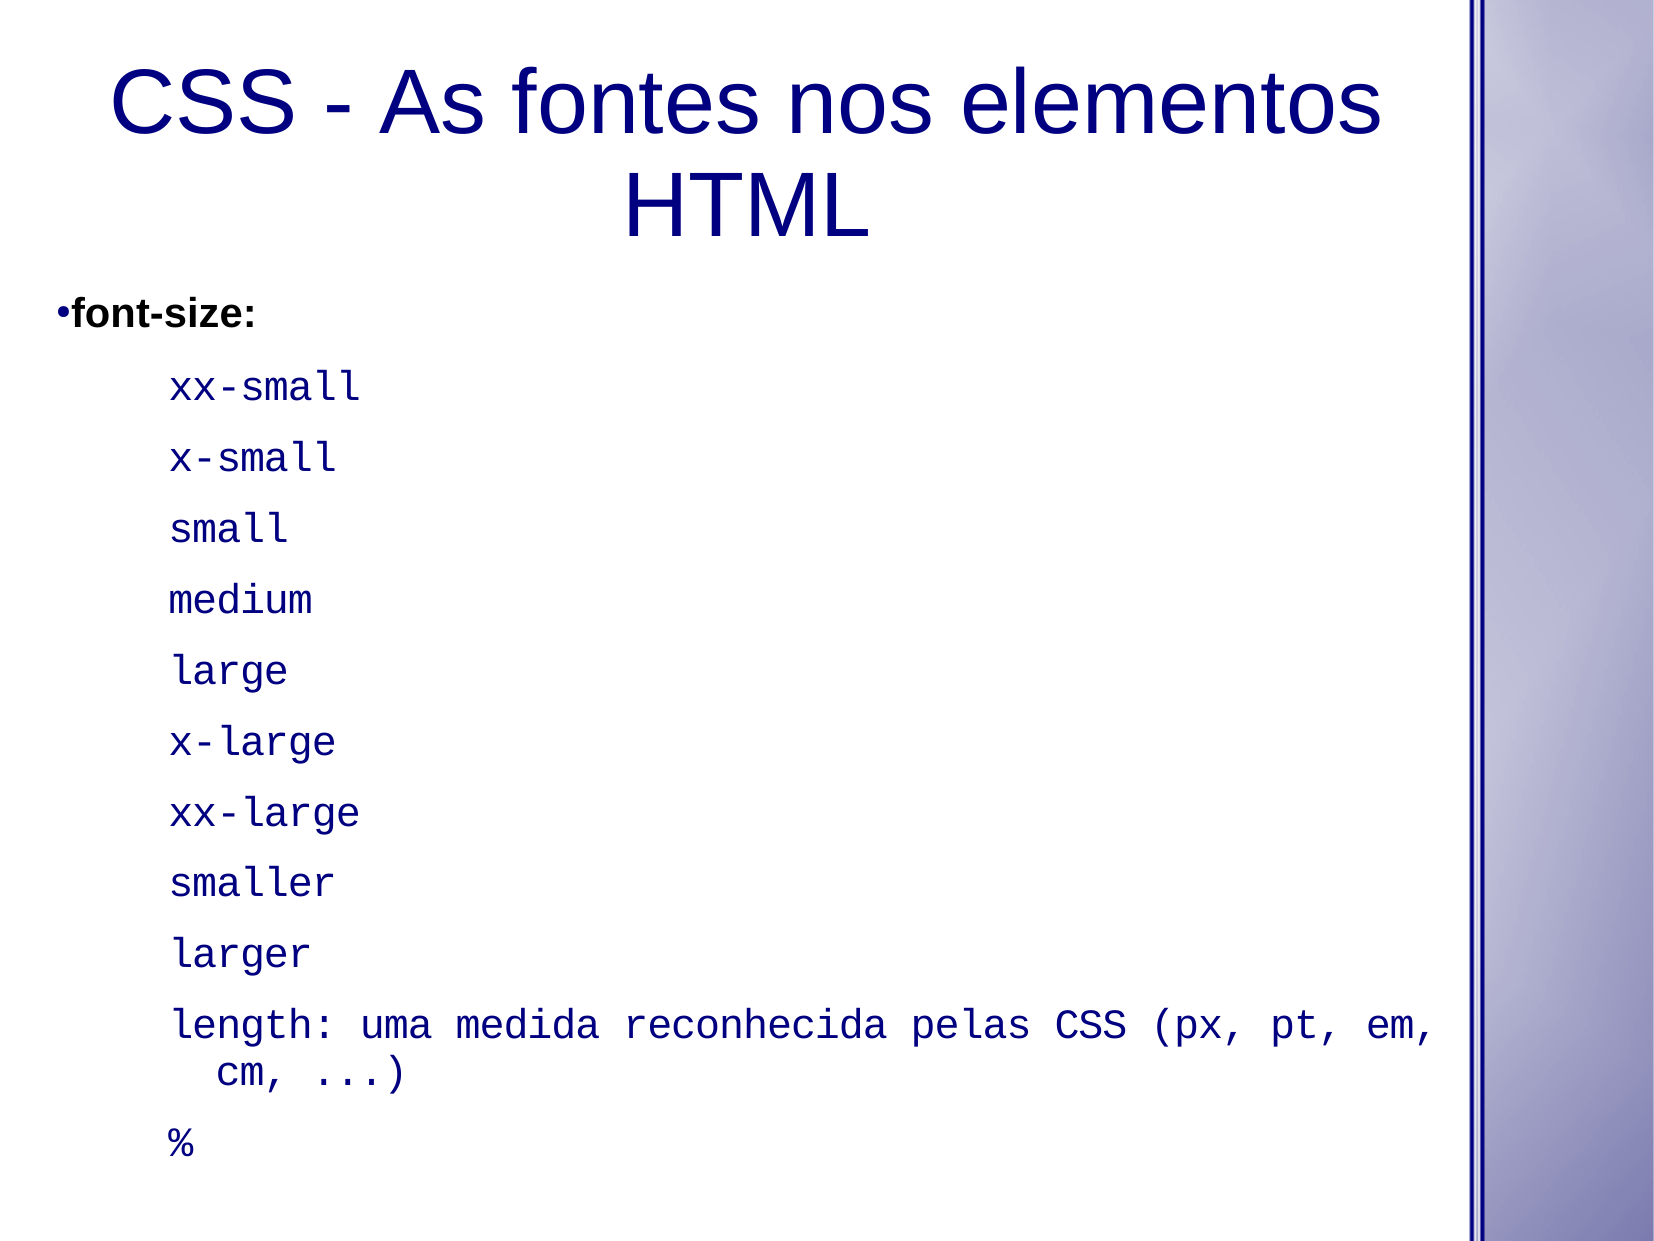

# CSS - As fontes nos elementos HTML
font-size:
xx-small
x-small
small
medium
large
x-large
xx-large
smaller
larger
length: uma medida reconhecida pelas CSS (px, pt, em, cm, ...)
%